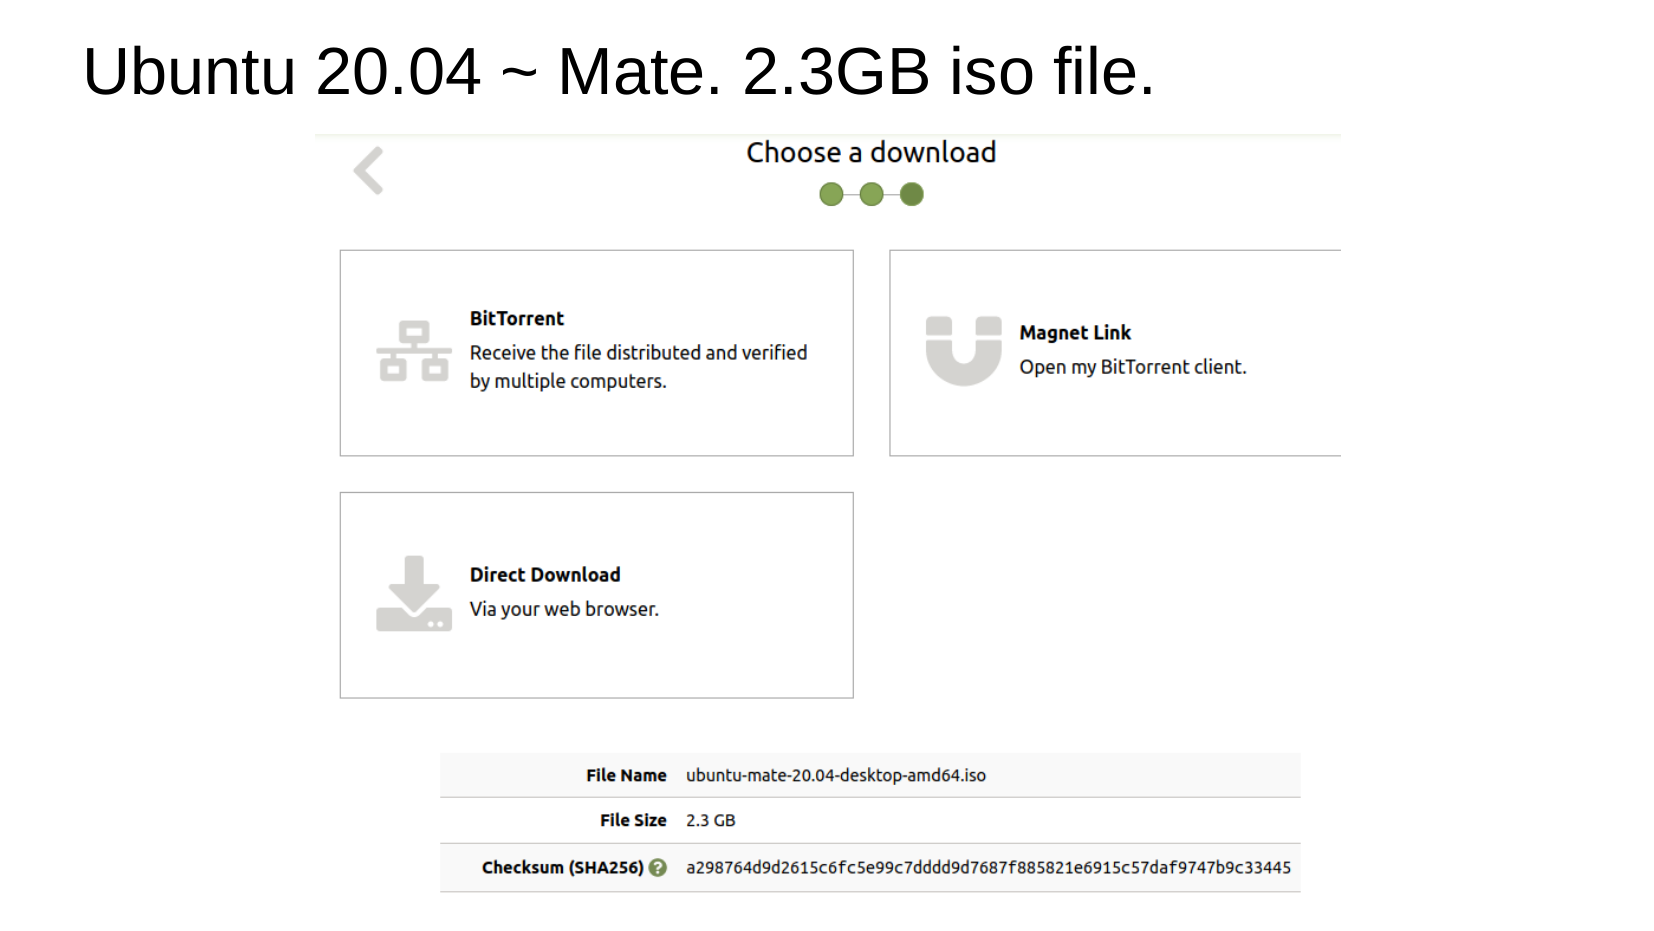

test
# Ubuntu 20.04 ~ Mate. 2.3GB iso file.